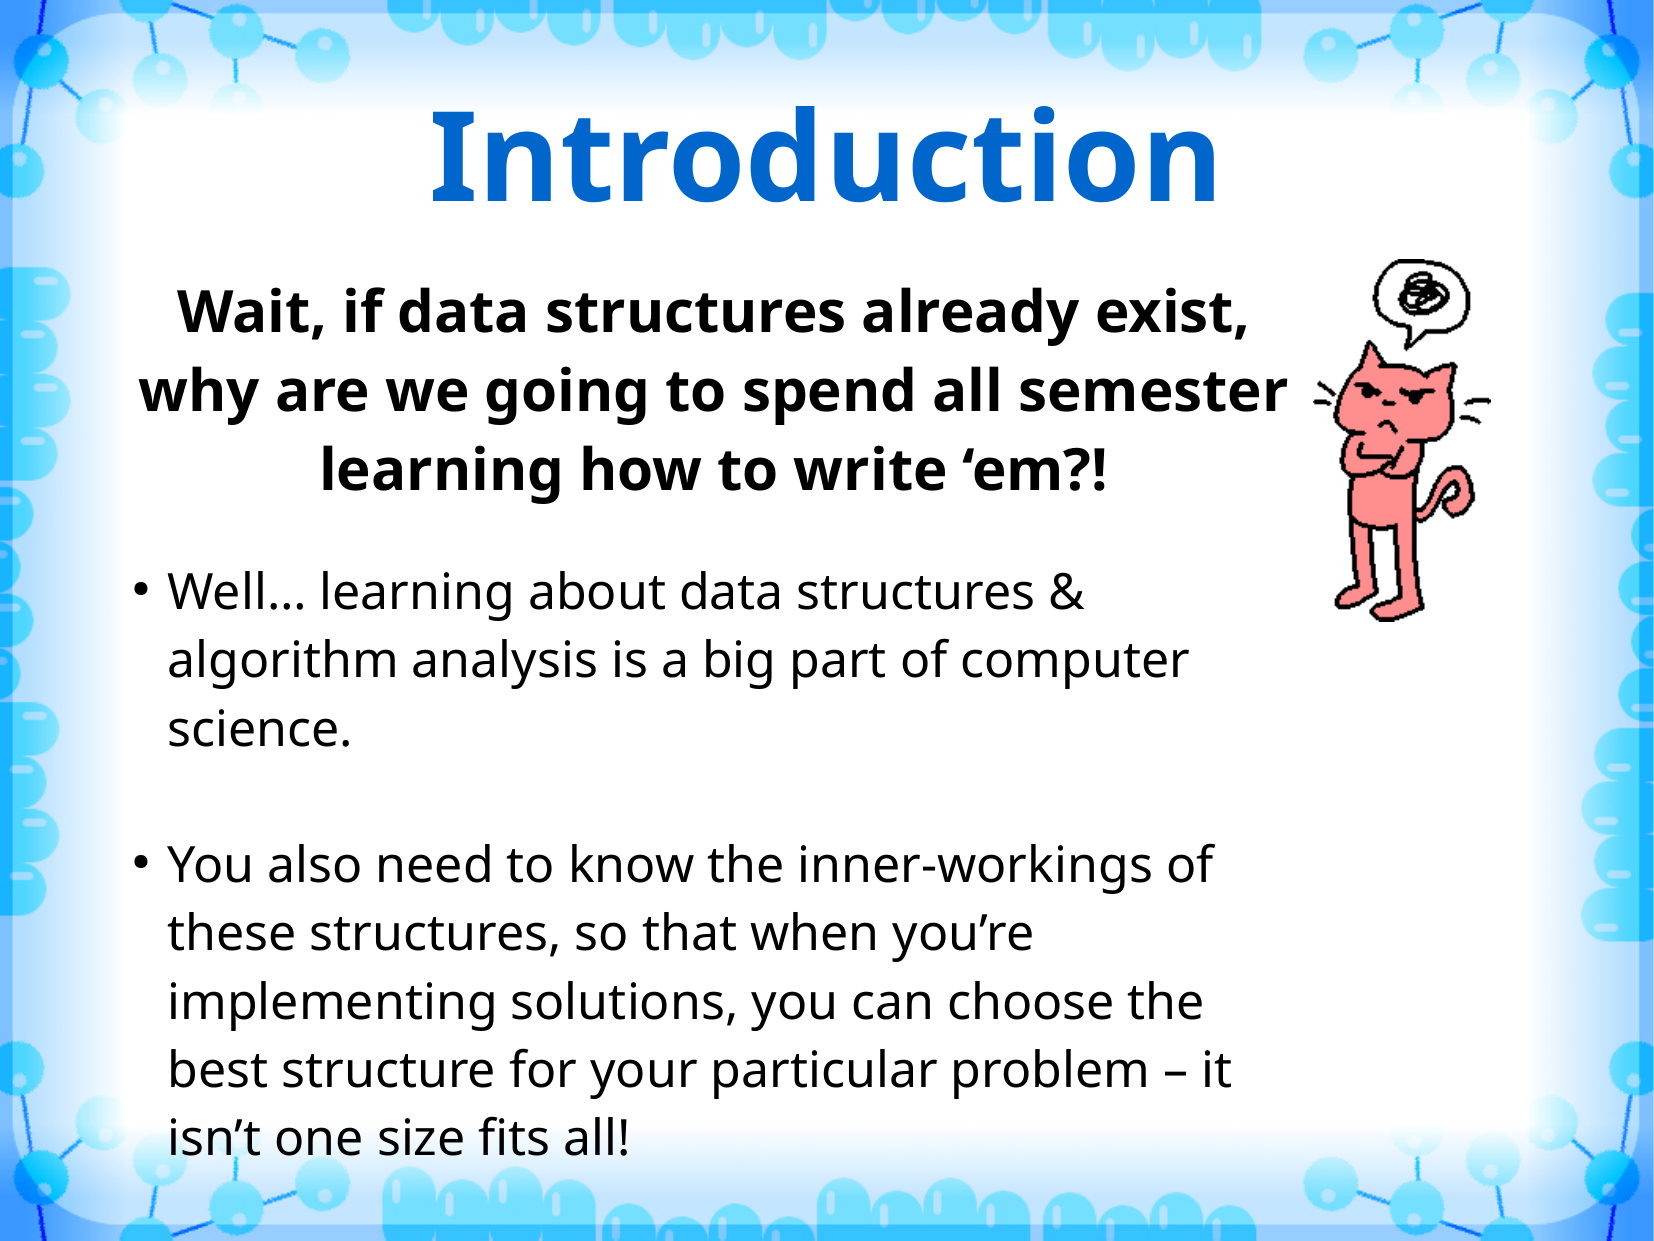

# Introduction
Wait, if data structures already exist, why are we going to spend all semester learning how to write ‘em?!
Well… learning about data structures & algorithm analysis is a big part of computer science.
You also need to know the inner-workings of these structures, so that when you’re implementing solutions, you can choose the best structure for your particular problem – it isn’t one size fits all!